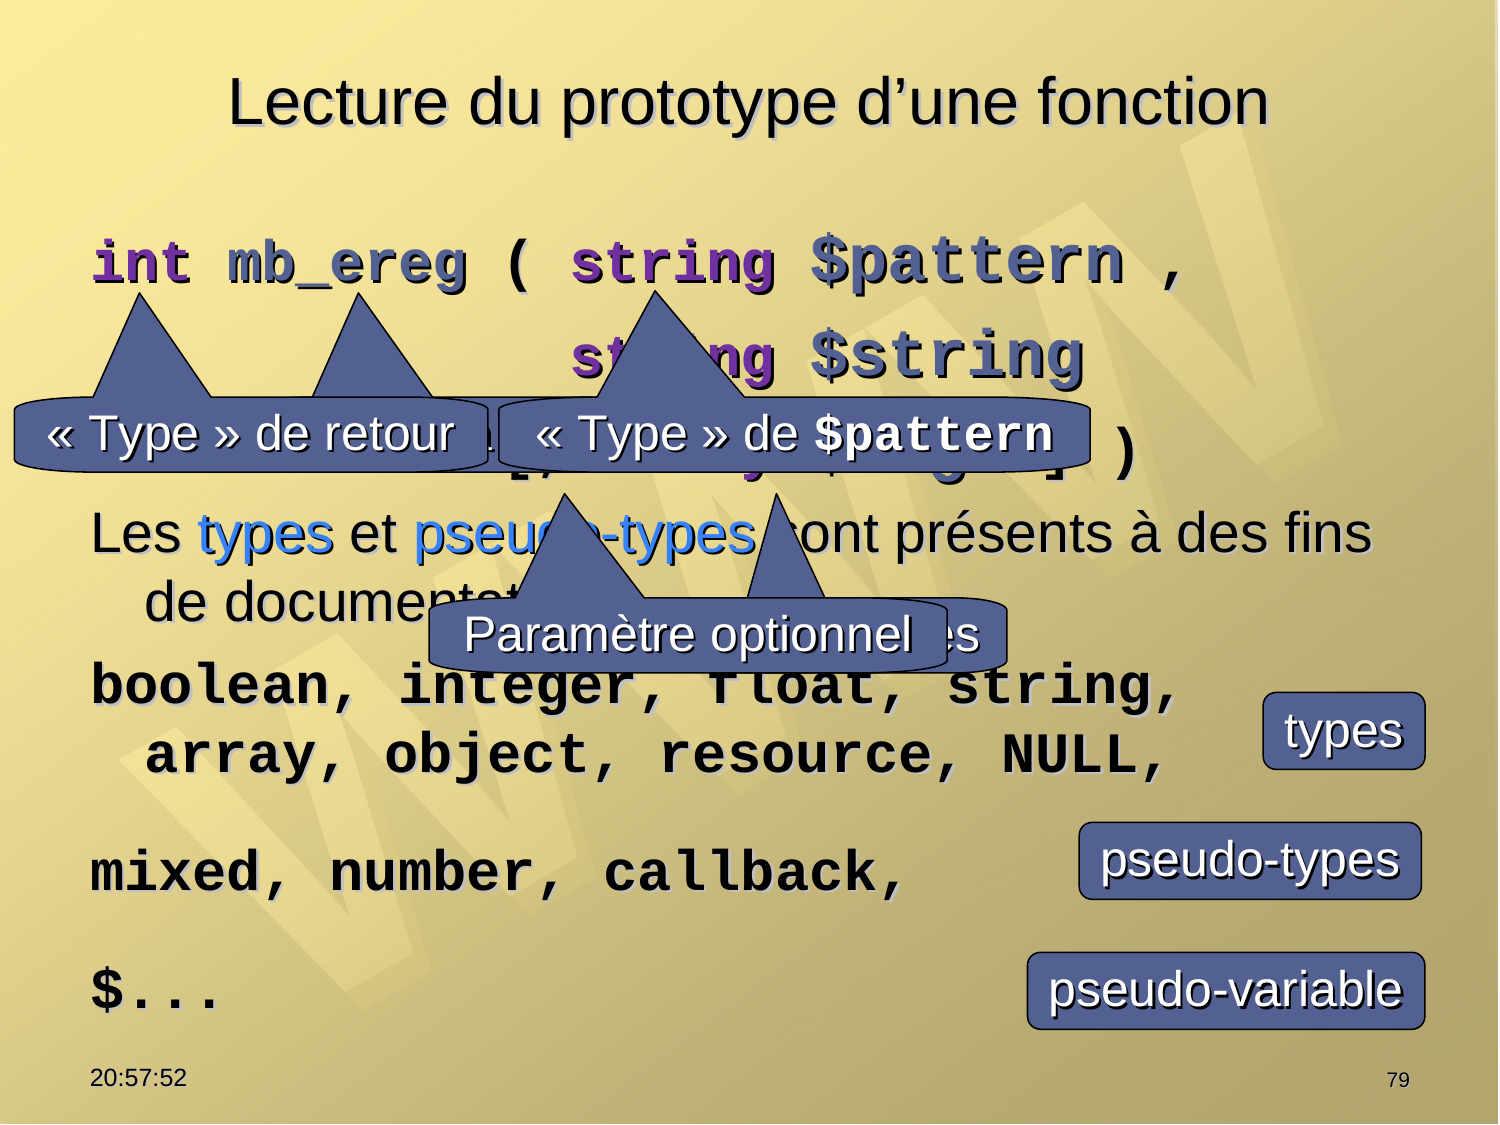

# Lecture du prototype d’une fonction
int mb_ereg ( string $pattern ,
 string $string
 [, array $regs ] )
Les types et pseudo-types sont présents à des fins de documentation :
boolean, integer, float, string, array, object, resource, NULL,
mixed, number, callback,
$...
« Type » de retour
Nom de la fonction
« Type » de $pattern
Paramètre optionnel
Paramètres
types
pseudo-types
pseudo-variable
21:08:10